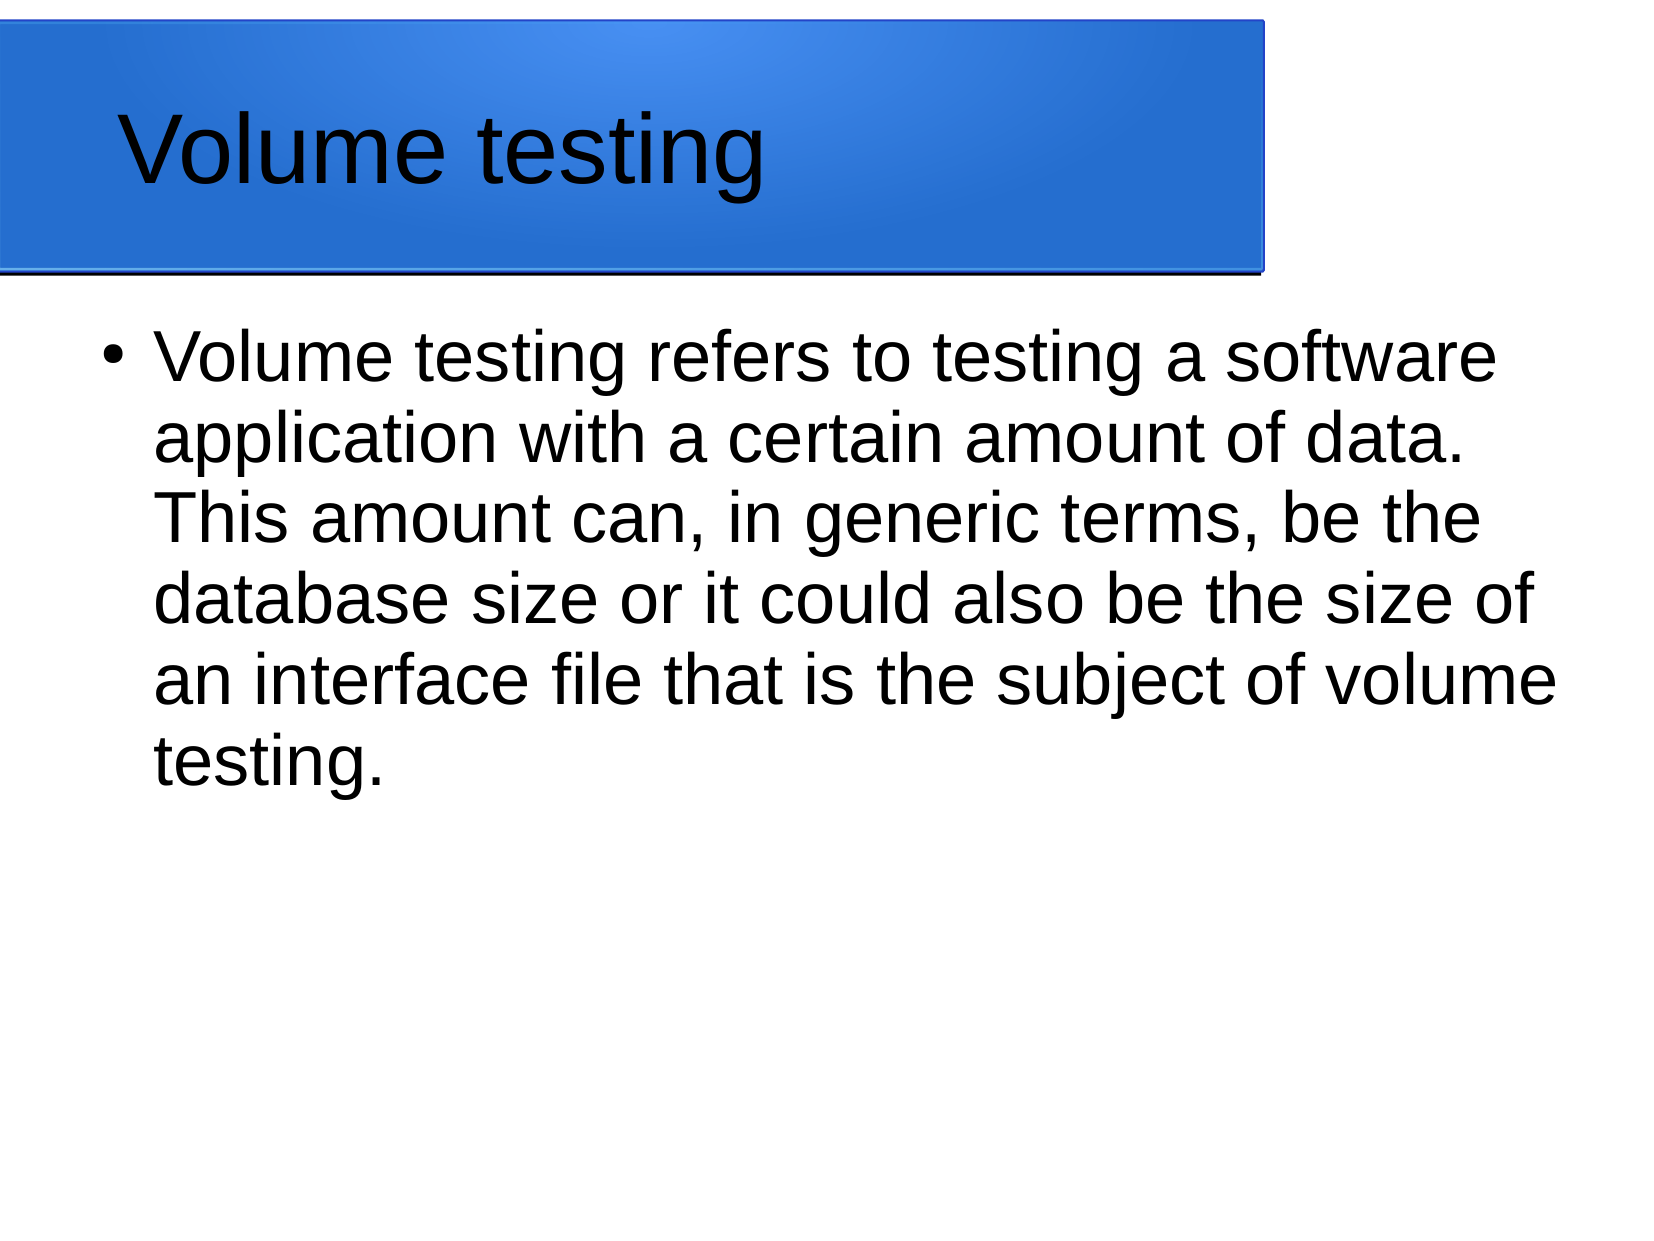

# Volume testing
Volume testing refers to testing a software application with a certain amount of data. This amount can, in generic terms, be the database size or it could also be the size of an interface file that is the subject of volume testing.